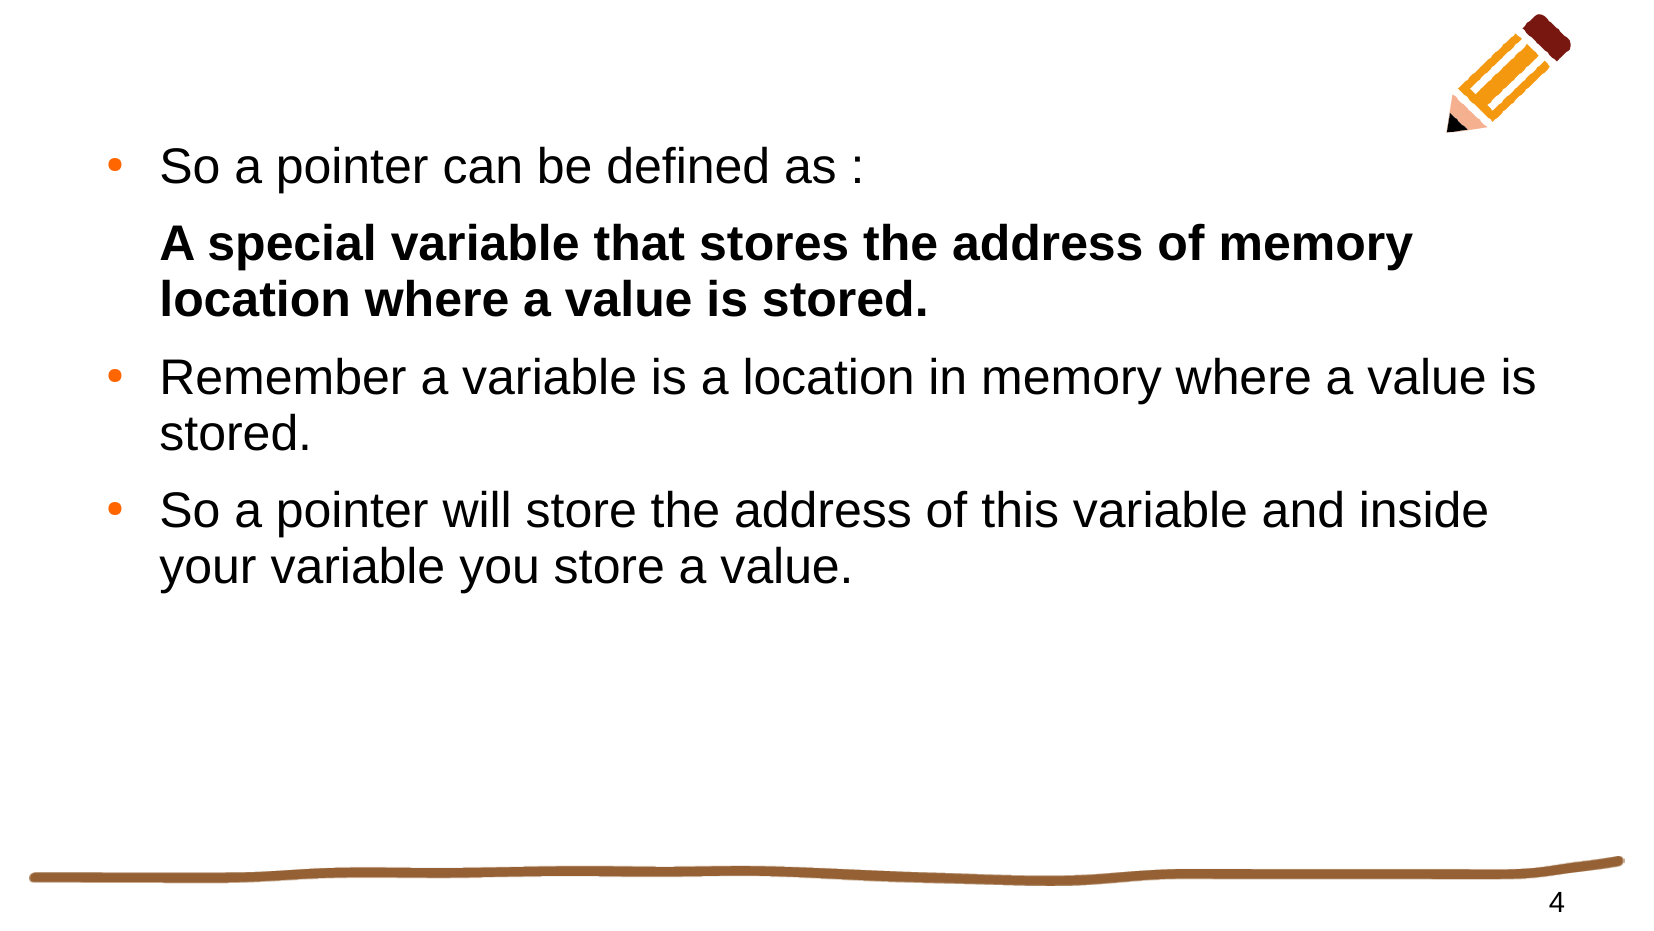

# So a pointer can be defined as :
A special variable that stores the address of memory location where a value is stored.
Remember a variable is a location in memory where a value is stored.
So a pointer will store the address of this variable and inside your variable you store a value.
4